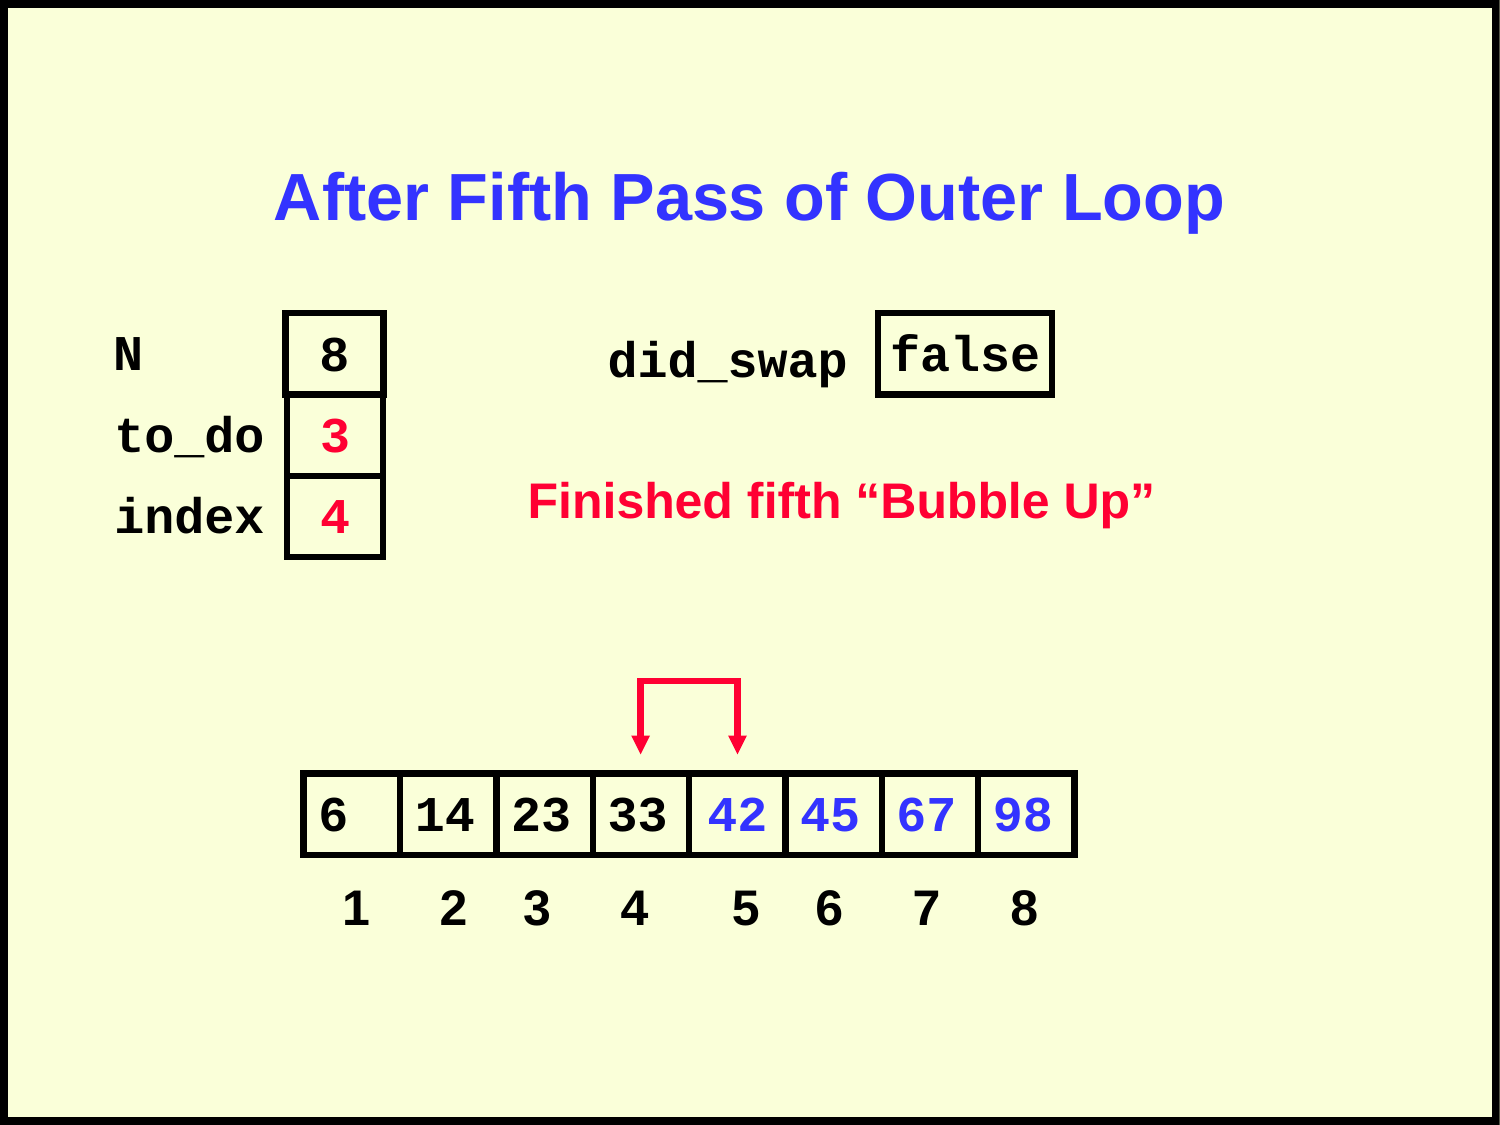

# After Fifth Pass of Outer Loop
N
8
false
did_swap
to_do
3
Finished fifth “Bubble Up”
index
4
6
14
23
33
42
45
67
98
1 2 3 4 5 6 7 8